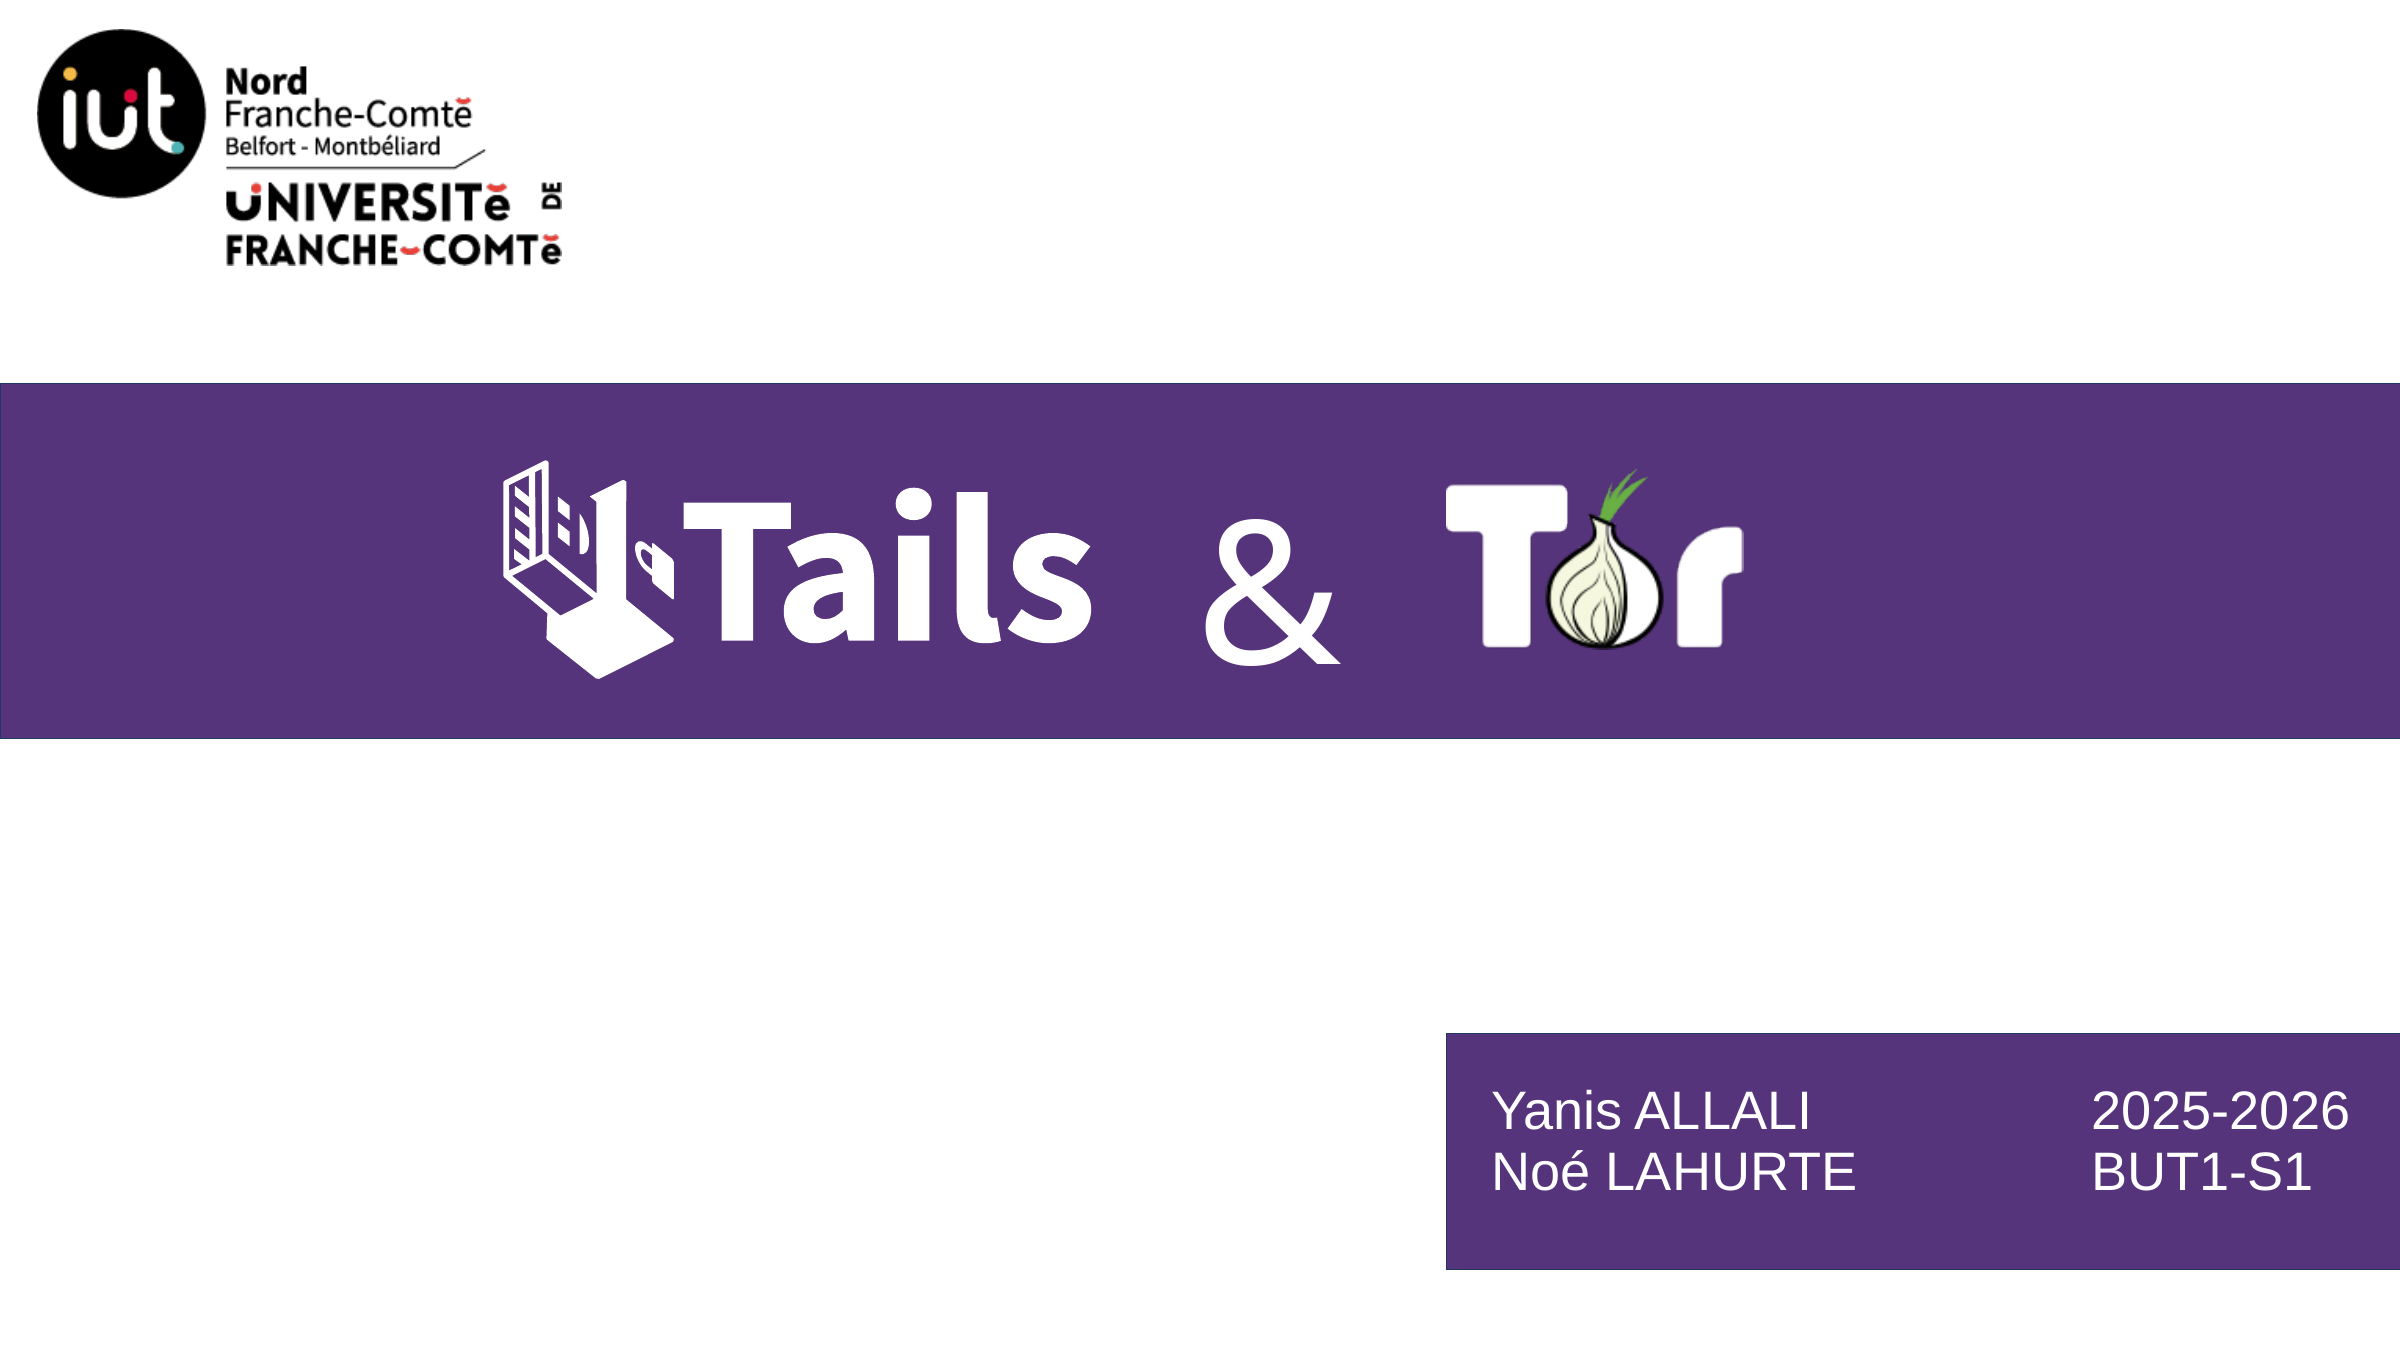

&
Yanis ALLALI		2025-2026
Noé LAHURTE 		BUT1-S1